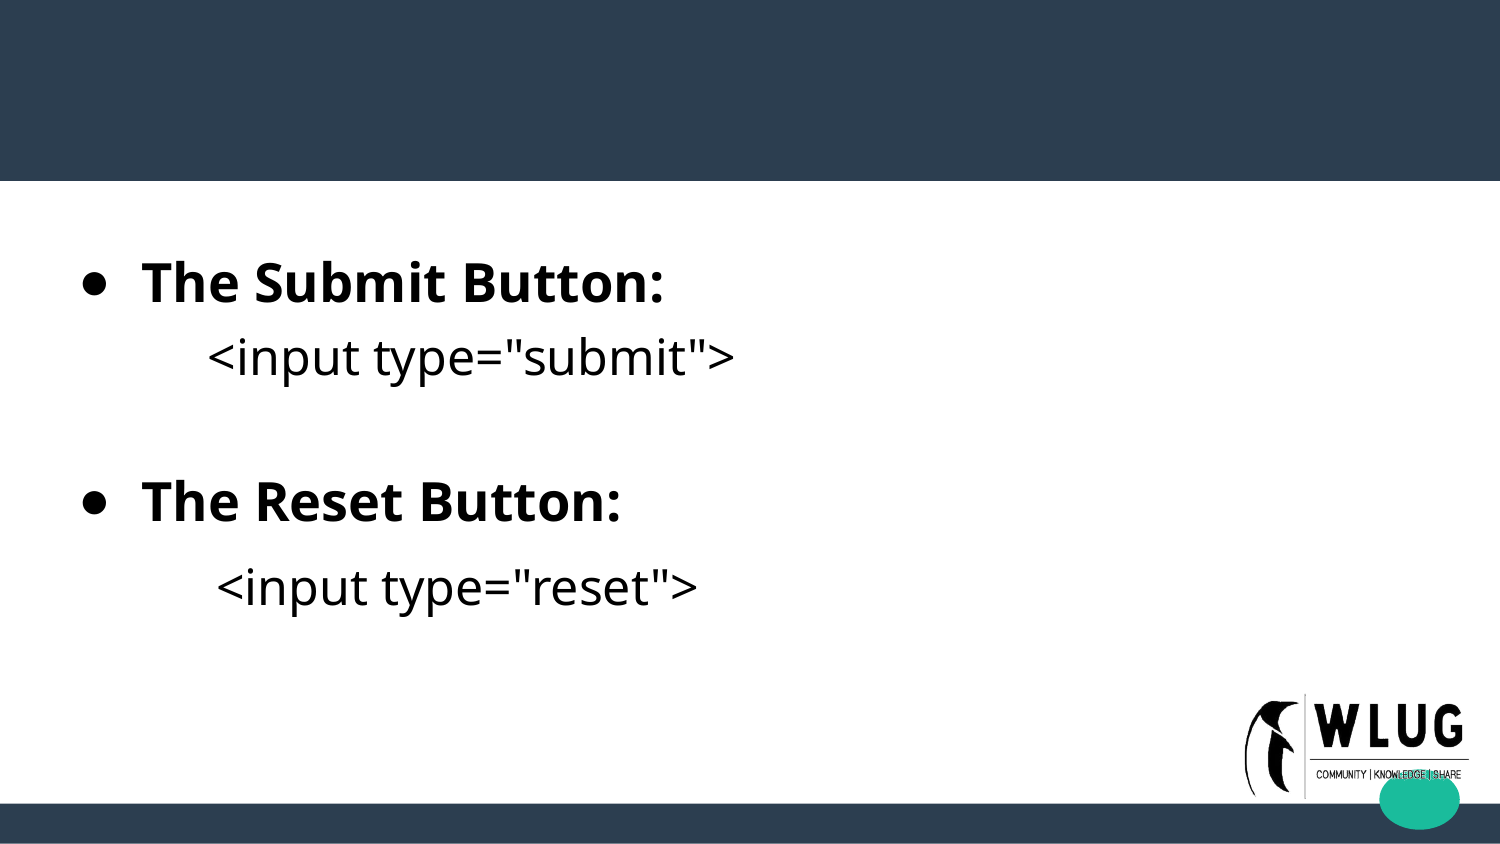

# The Submit Button:
<input type="submit">
The Reset Button:
<input type="reset">